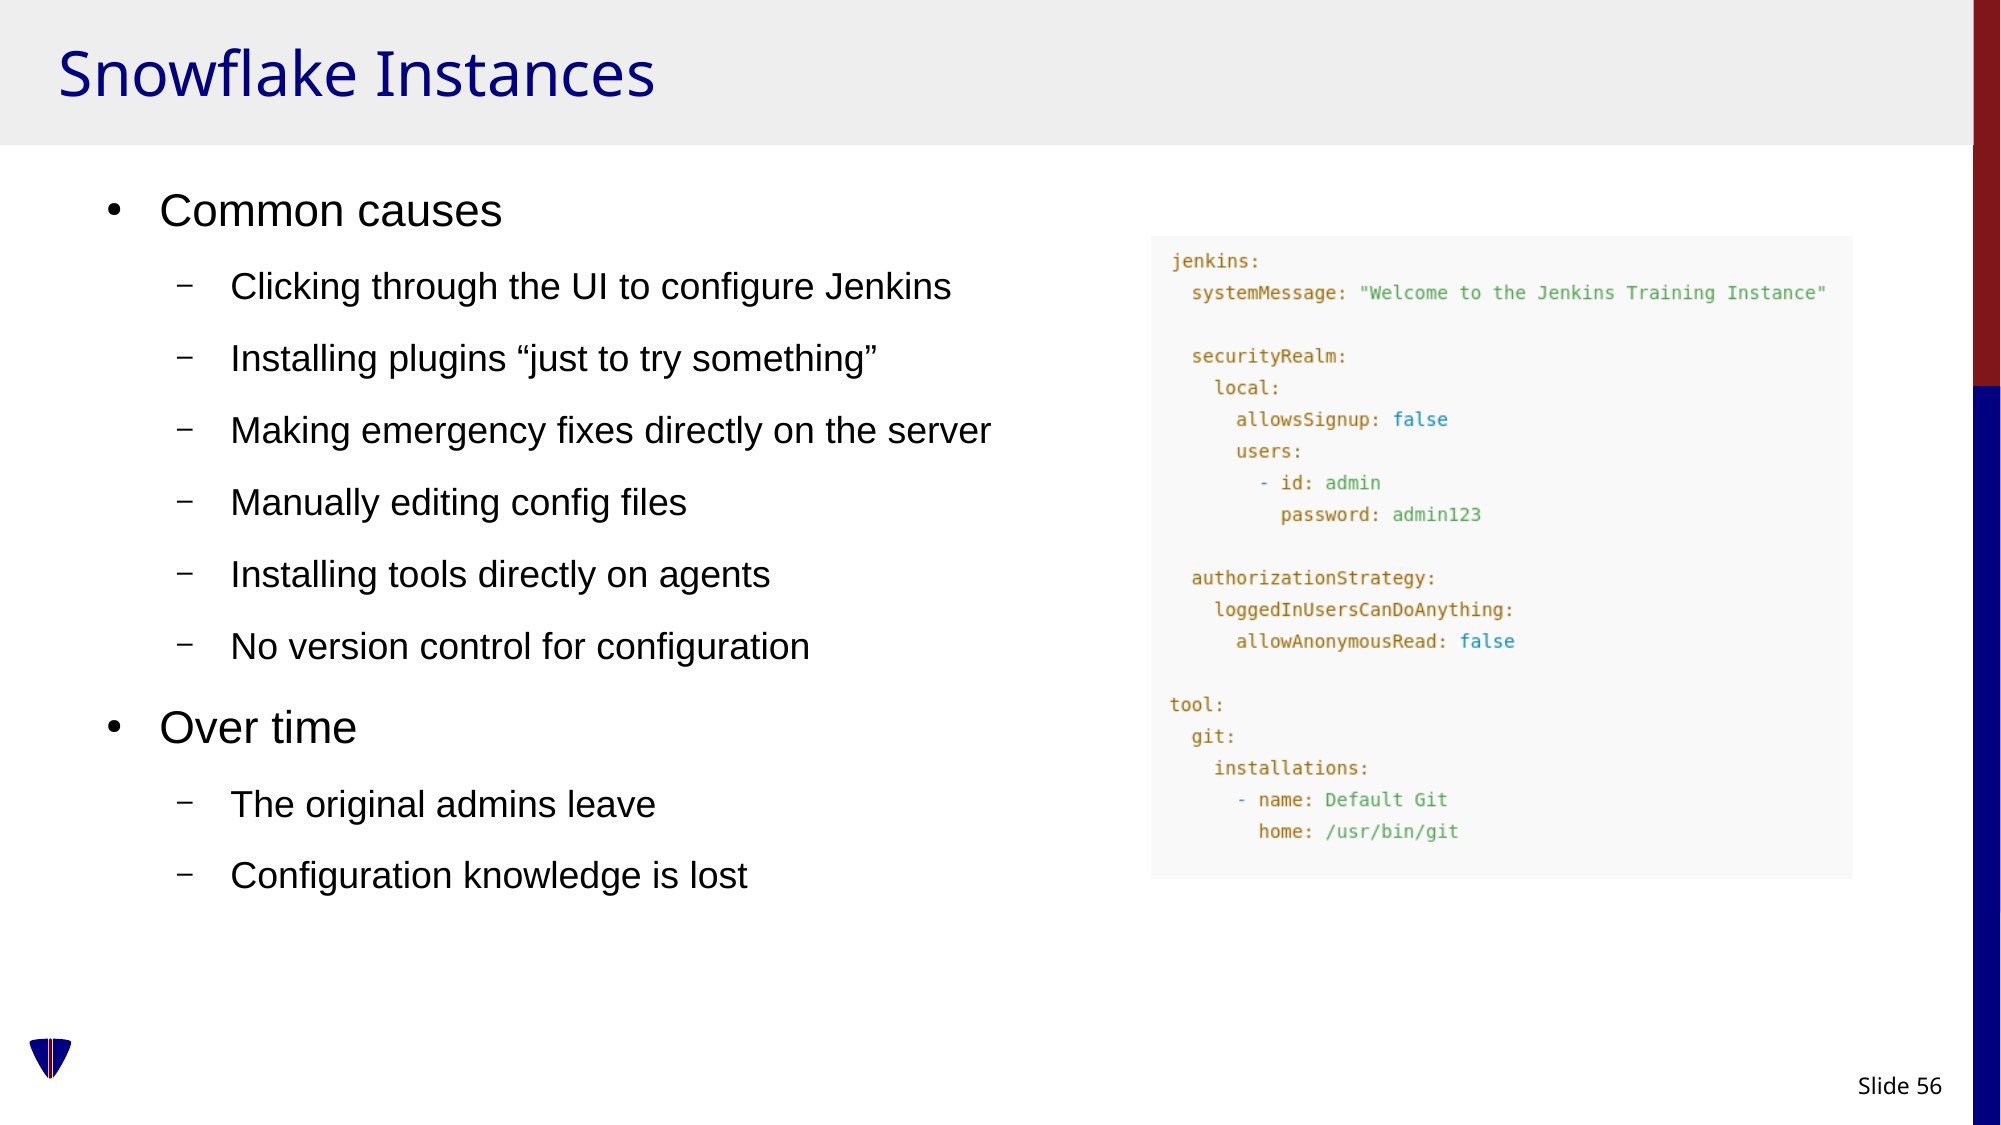

# Snowflake Instances
Common causes
Clicking through the UI to configure Jenkins
Installing plugins “just to try something”
Making emergency fixes directly on the server
Manually editing config files
Installing tools directly on agents
No version control for configuration
Over time
The original admins leave
Configuration knowledge is lost